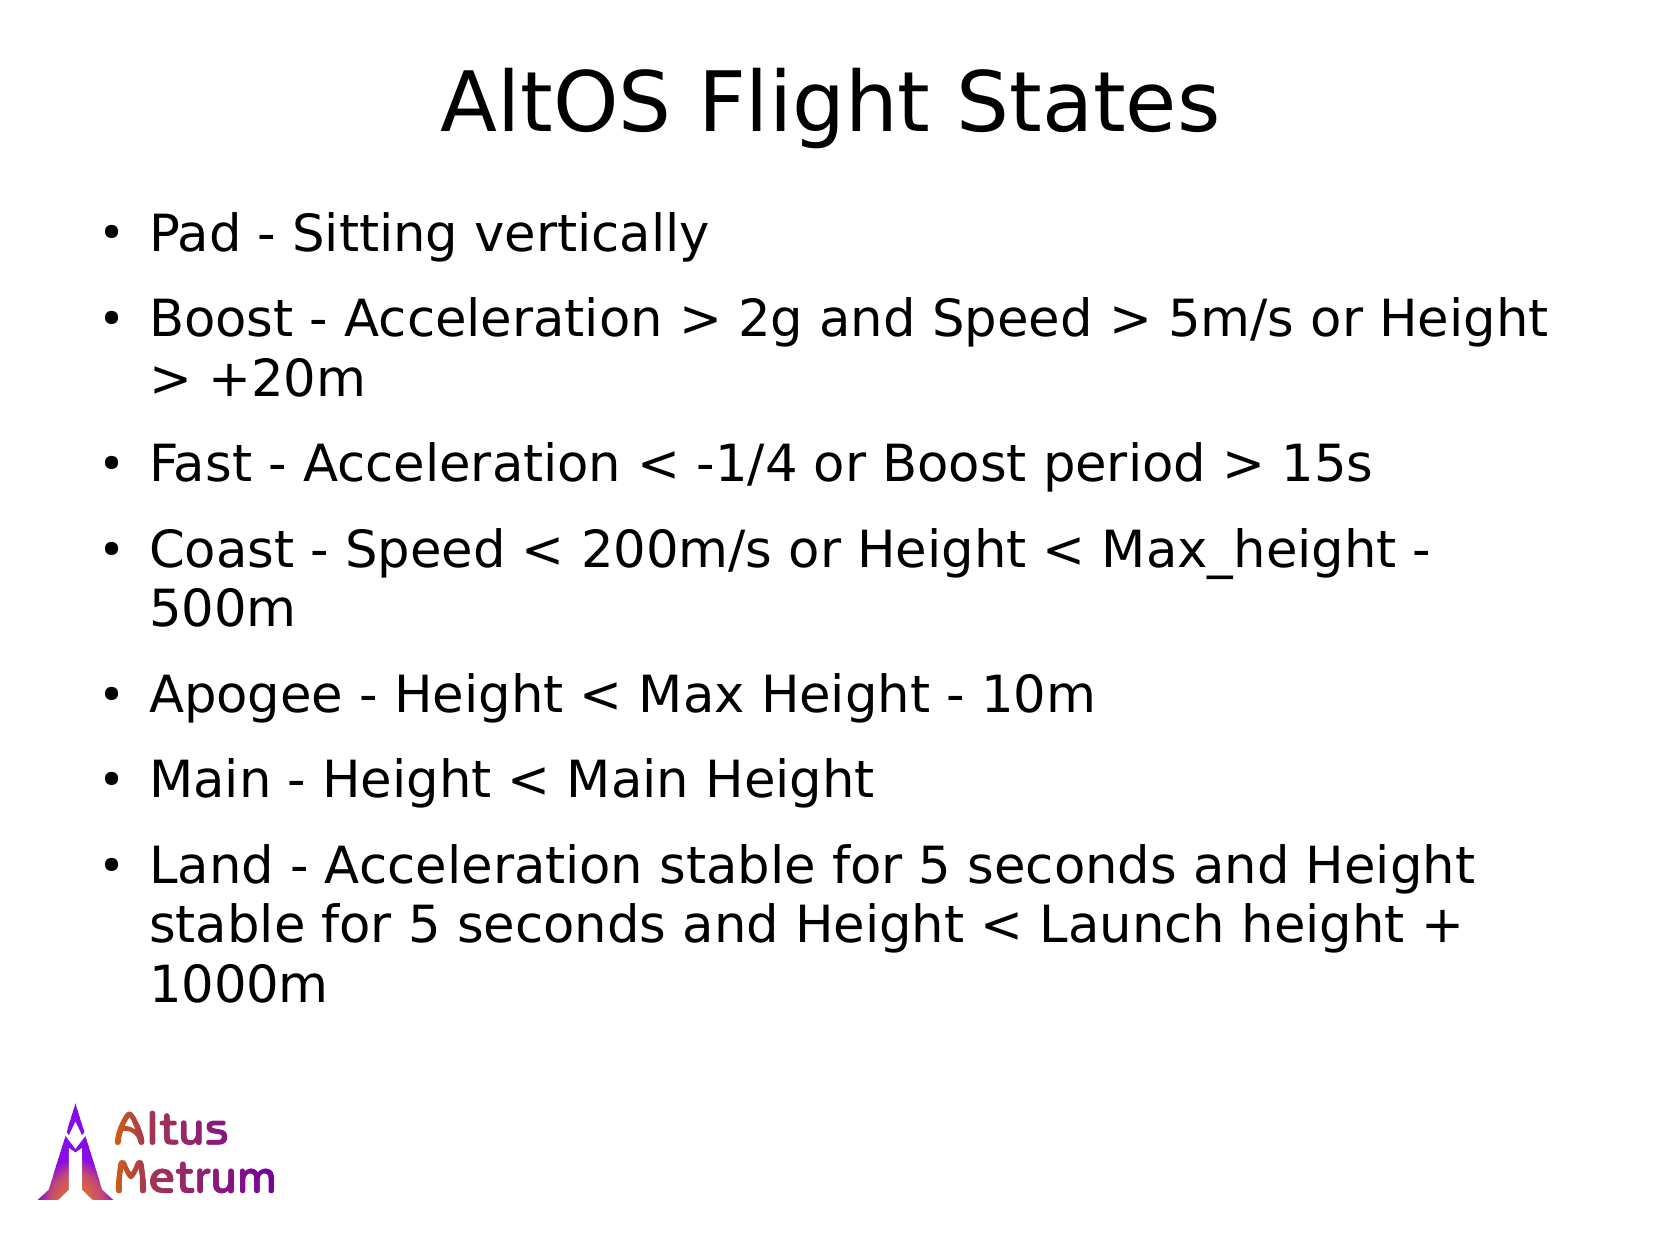

# AltOS Flight States
Pad - Sitting vertically
Boost - Acceleration > 2g and Speed > 5m/s or Height > +20m
Fast - Acceleration < -1/4 or Boost period > 15s
Coast - Speed < 200m/s or Height < Max_height - 500m
Apogee - Height < Max Height - 10m
Main - Height < Main Height
Land - Acceleration stable for 5 seconds and Height stable for 5 seconds and Height < Launch height + 1000m